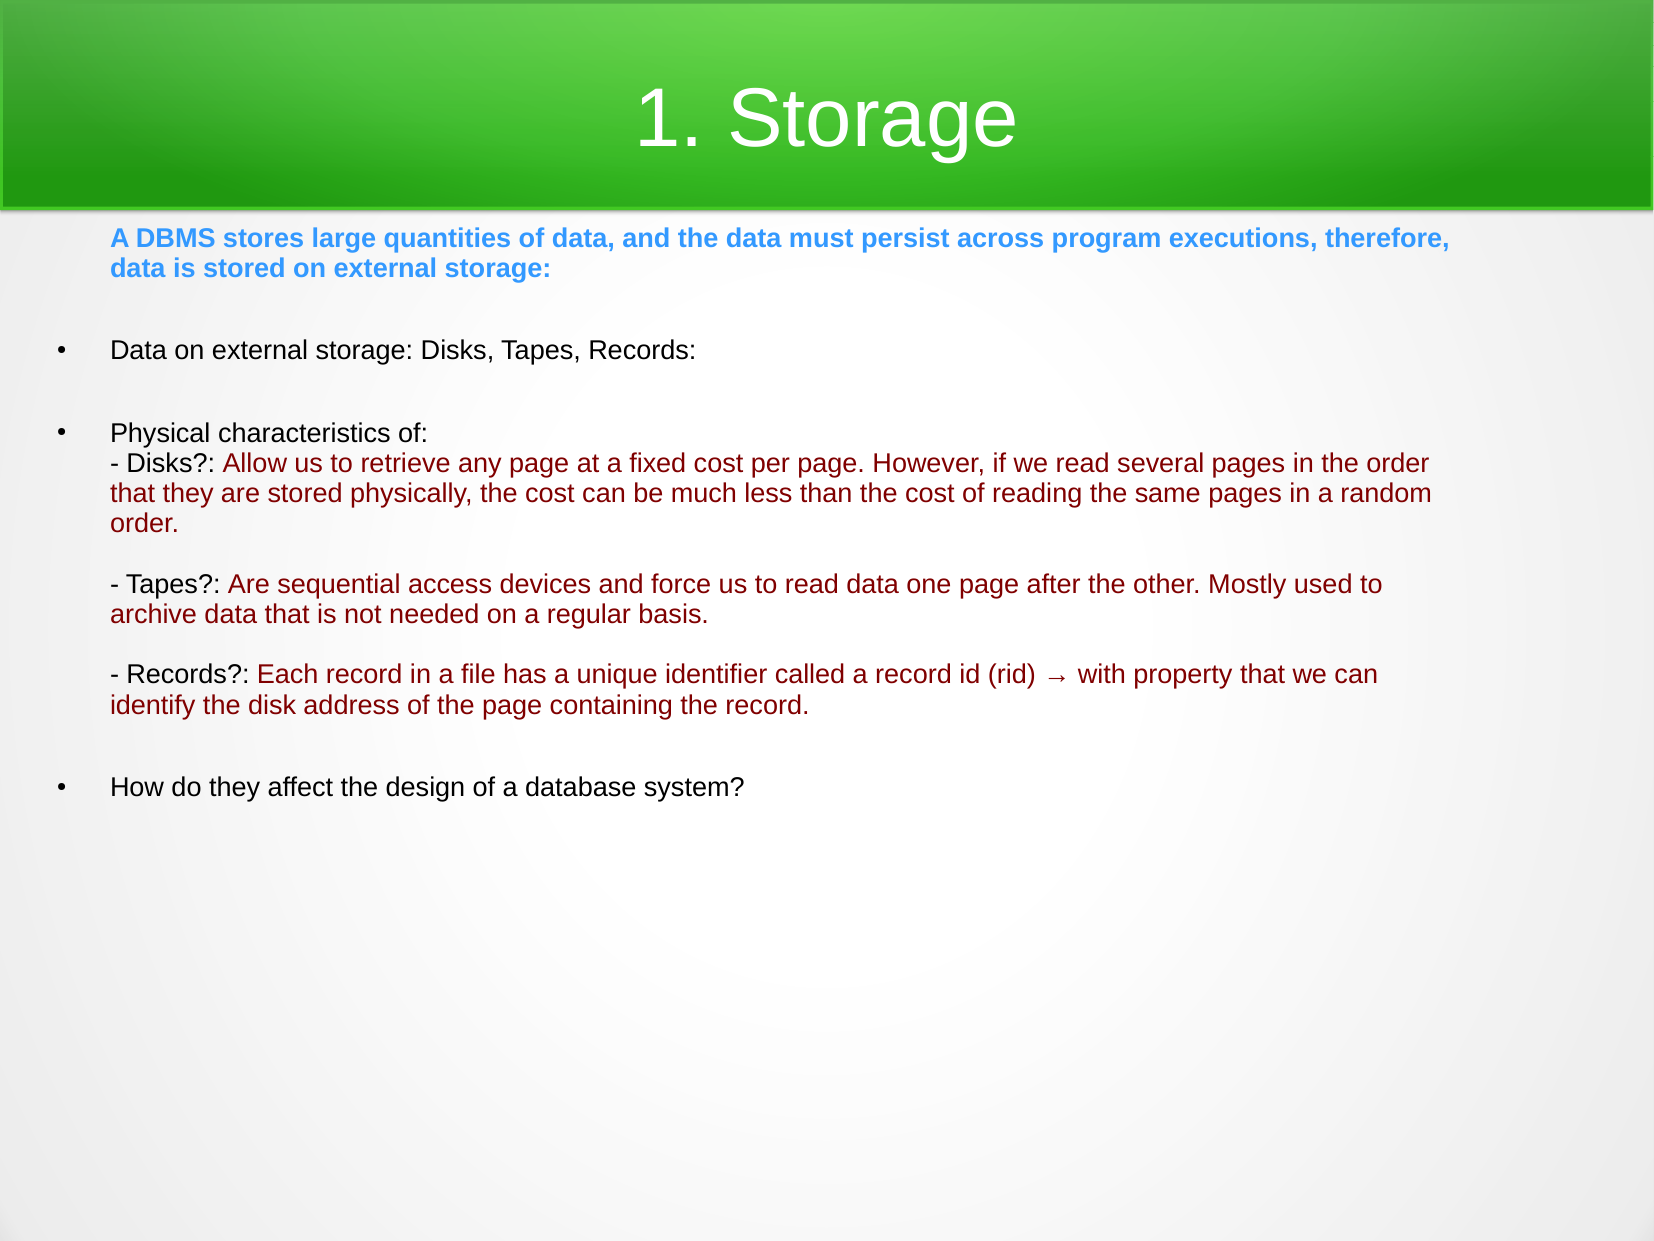

# 1. Storage
A DBMS stores large quantities of data, and the data must persist across program executions, therefore, data is stored on external storage:
Data on external storage: Disks, Tapes, Records:
Physical characteristics of:
- Disks?: Allow us to retrieve any page at a fixed cost per page. However, if we read several pages in the order that they are stored physically, the cost can be much less than the cost of reading the same pages in a random order.
- Tapes?: Are sequential access devices and force us to read data one page after the other. Mostly used to archive data that is not needed on a regular basis.
- Records?: Each record in a file has a unique identifier called a record id (rid) → with property that we can identify the disk address of the page containing the record.
How do they affect the design of a database system?